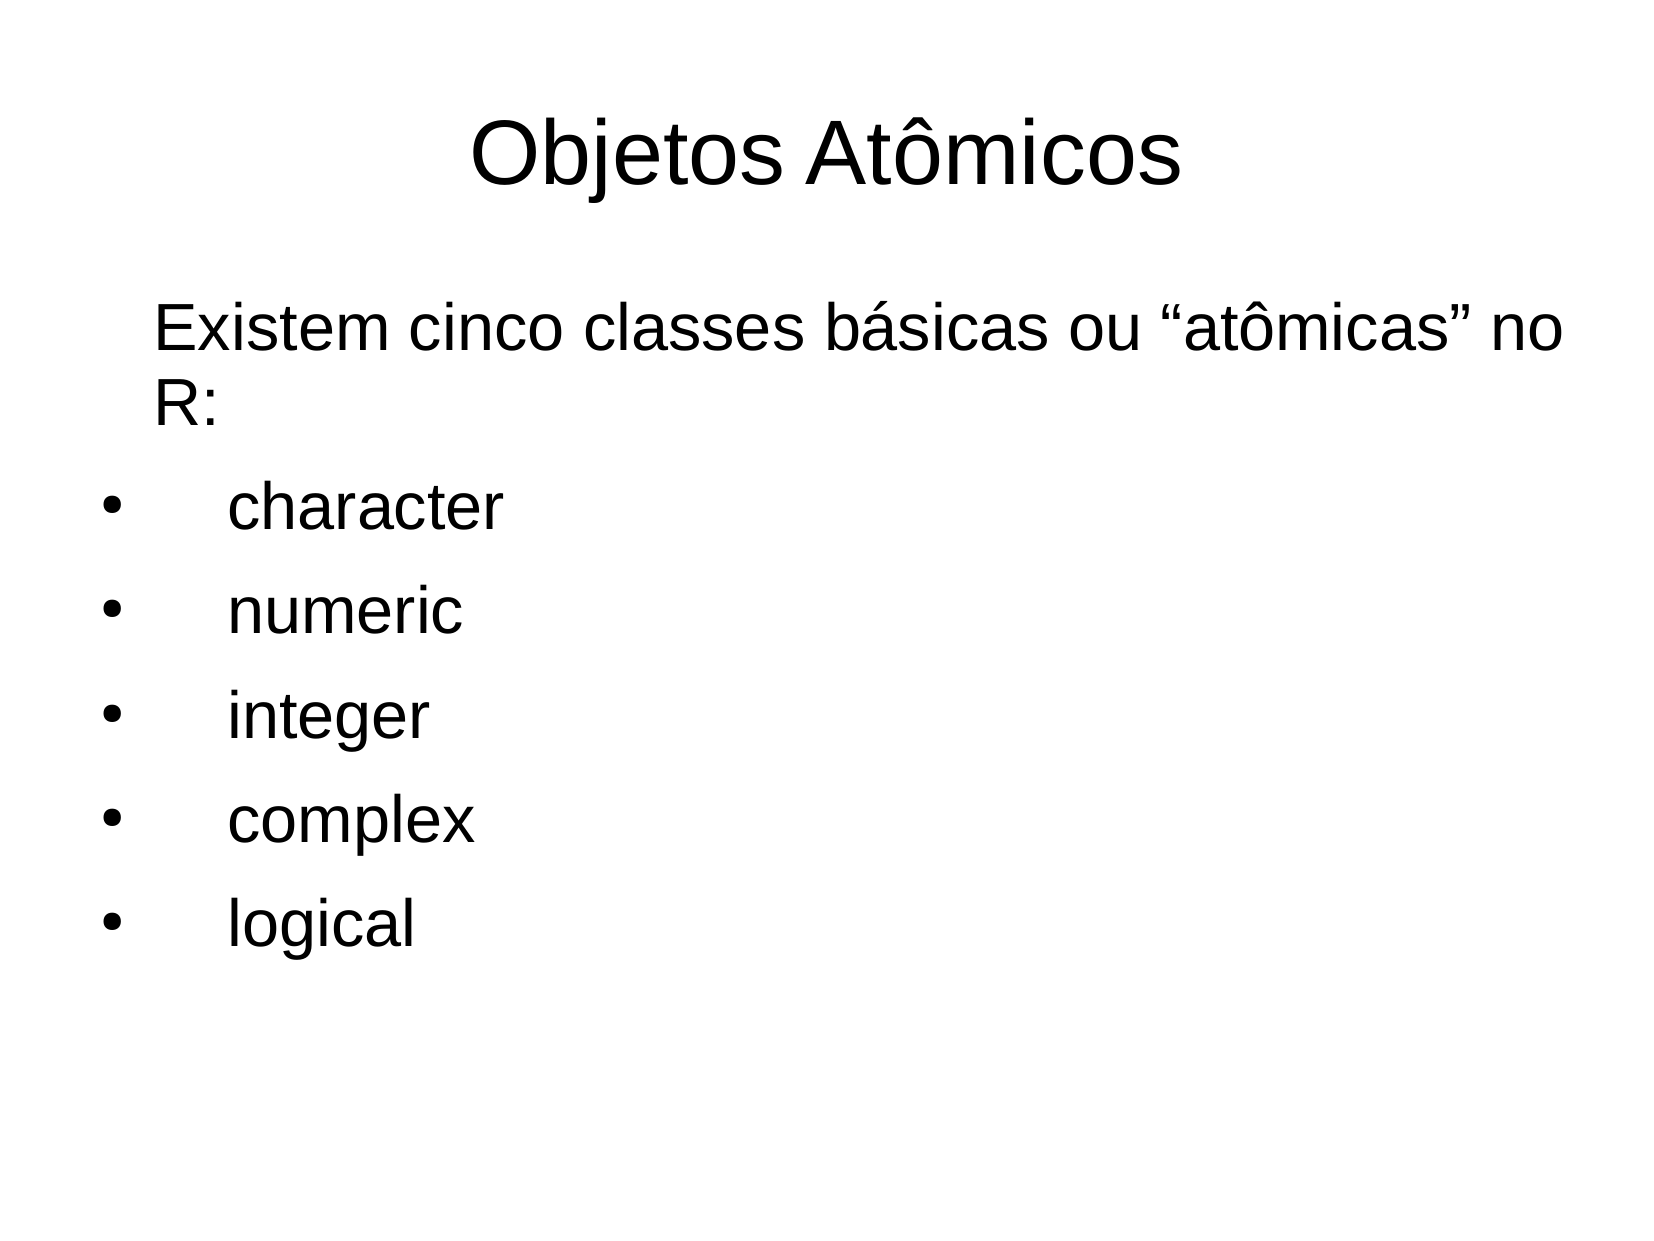

# Objetos Atômicos
Existem cinco classes básicas ou “atômicas” no R:
 character
 numeric
 integer
 complex
 logical